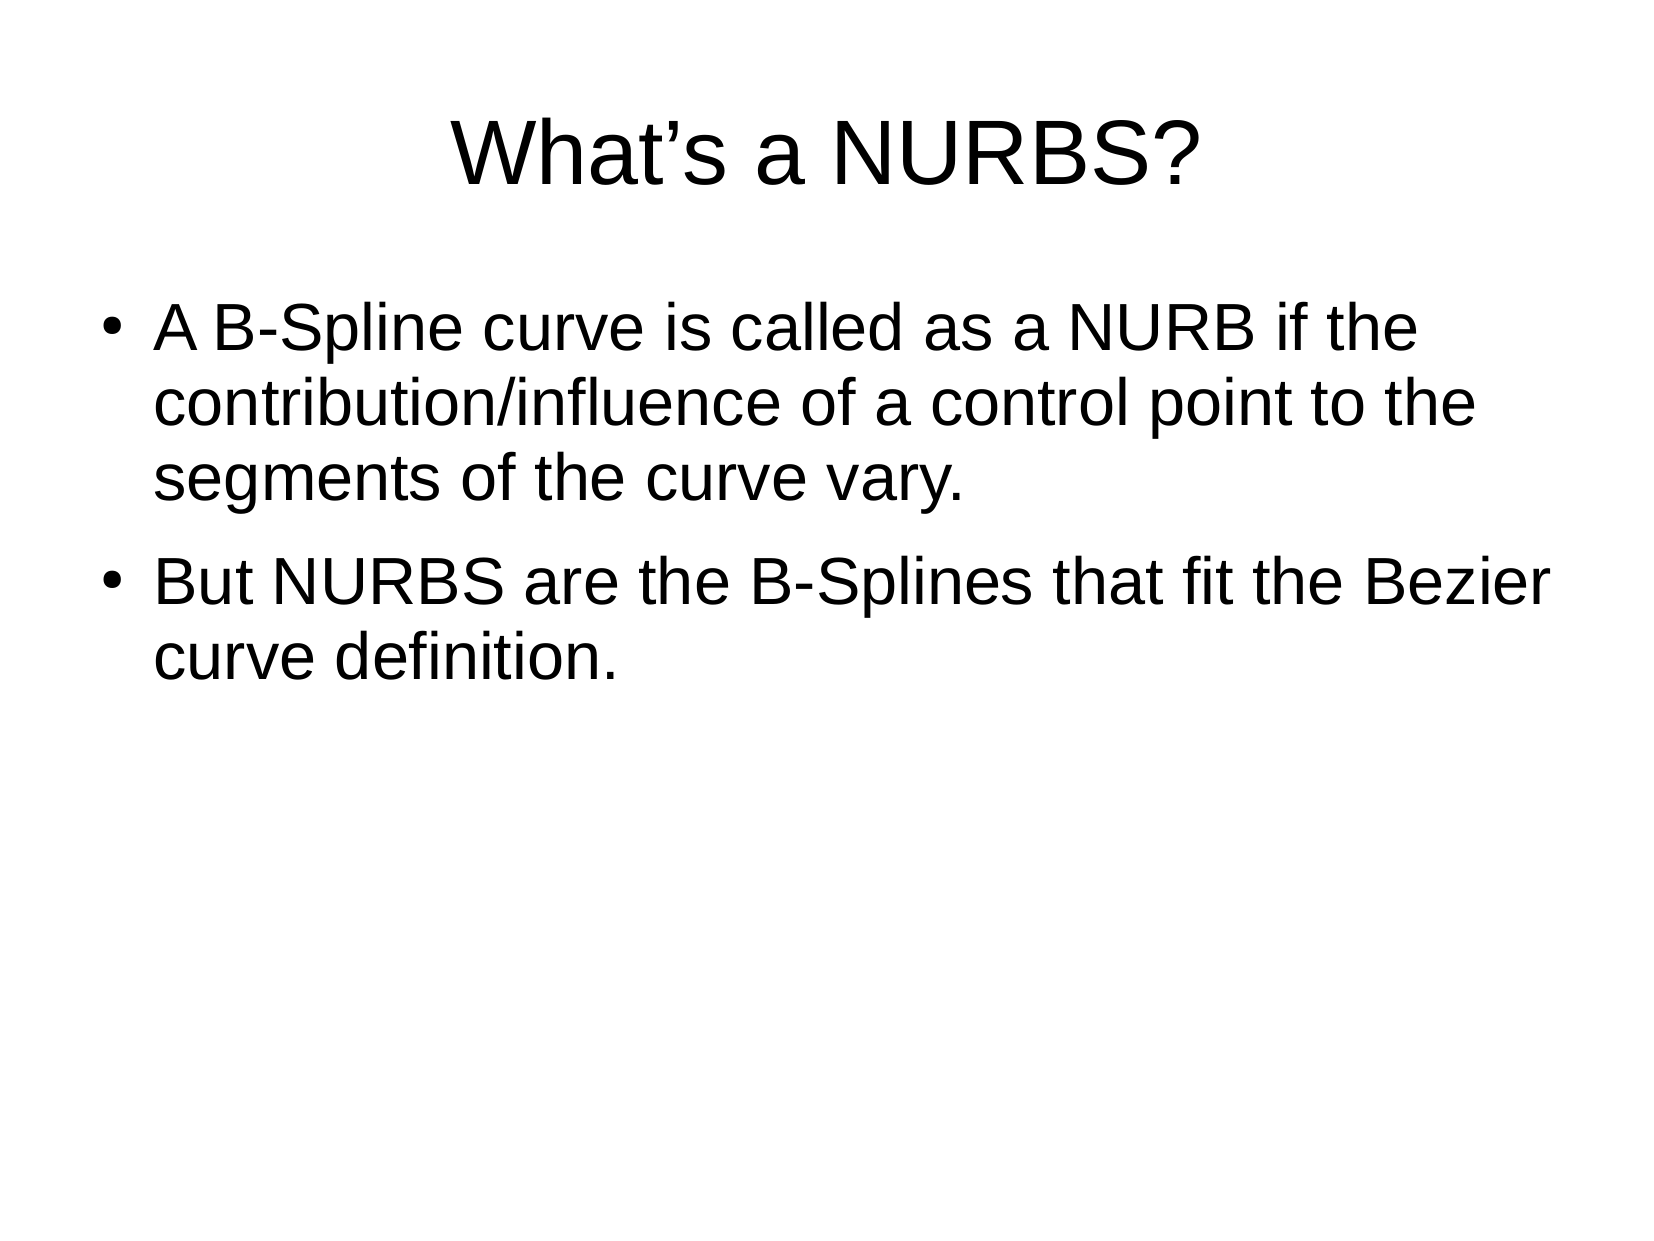

# What’s a NURBS?
A B-Spline curve is called as a NURB if the contribution/influence of a control point to the segments of the curve vary.
But NURBS are the B-Splines that fit the Bezier curve definition.